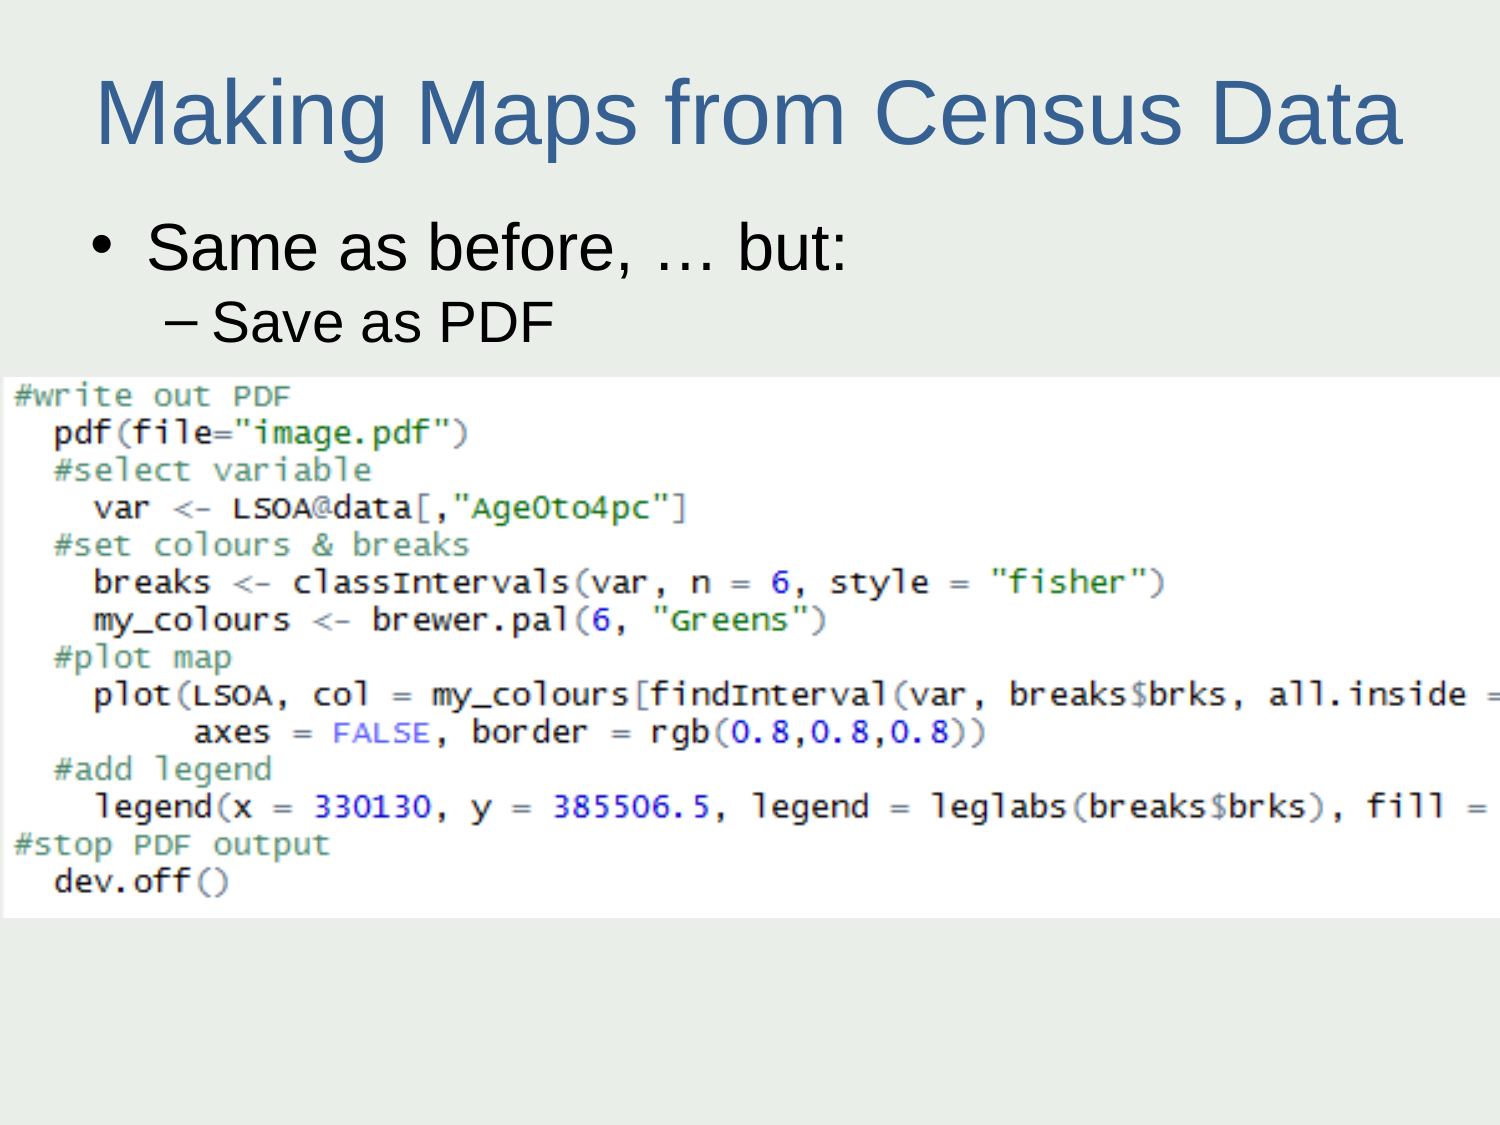

Making Maps from Census Data
Same as before, … but:
Save as PDF